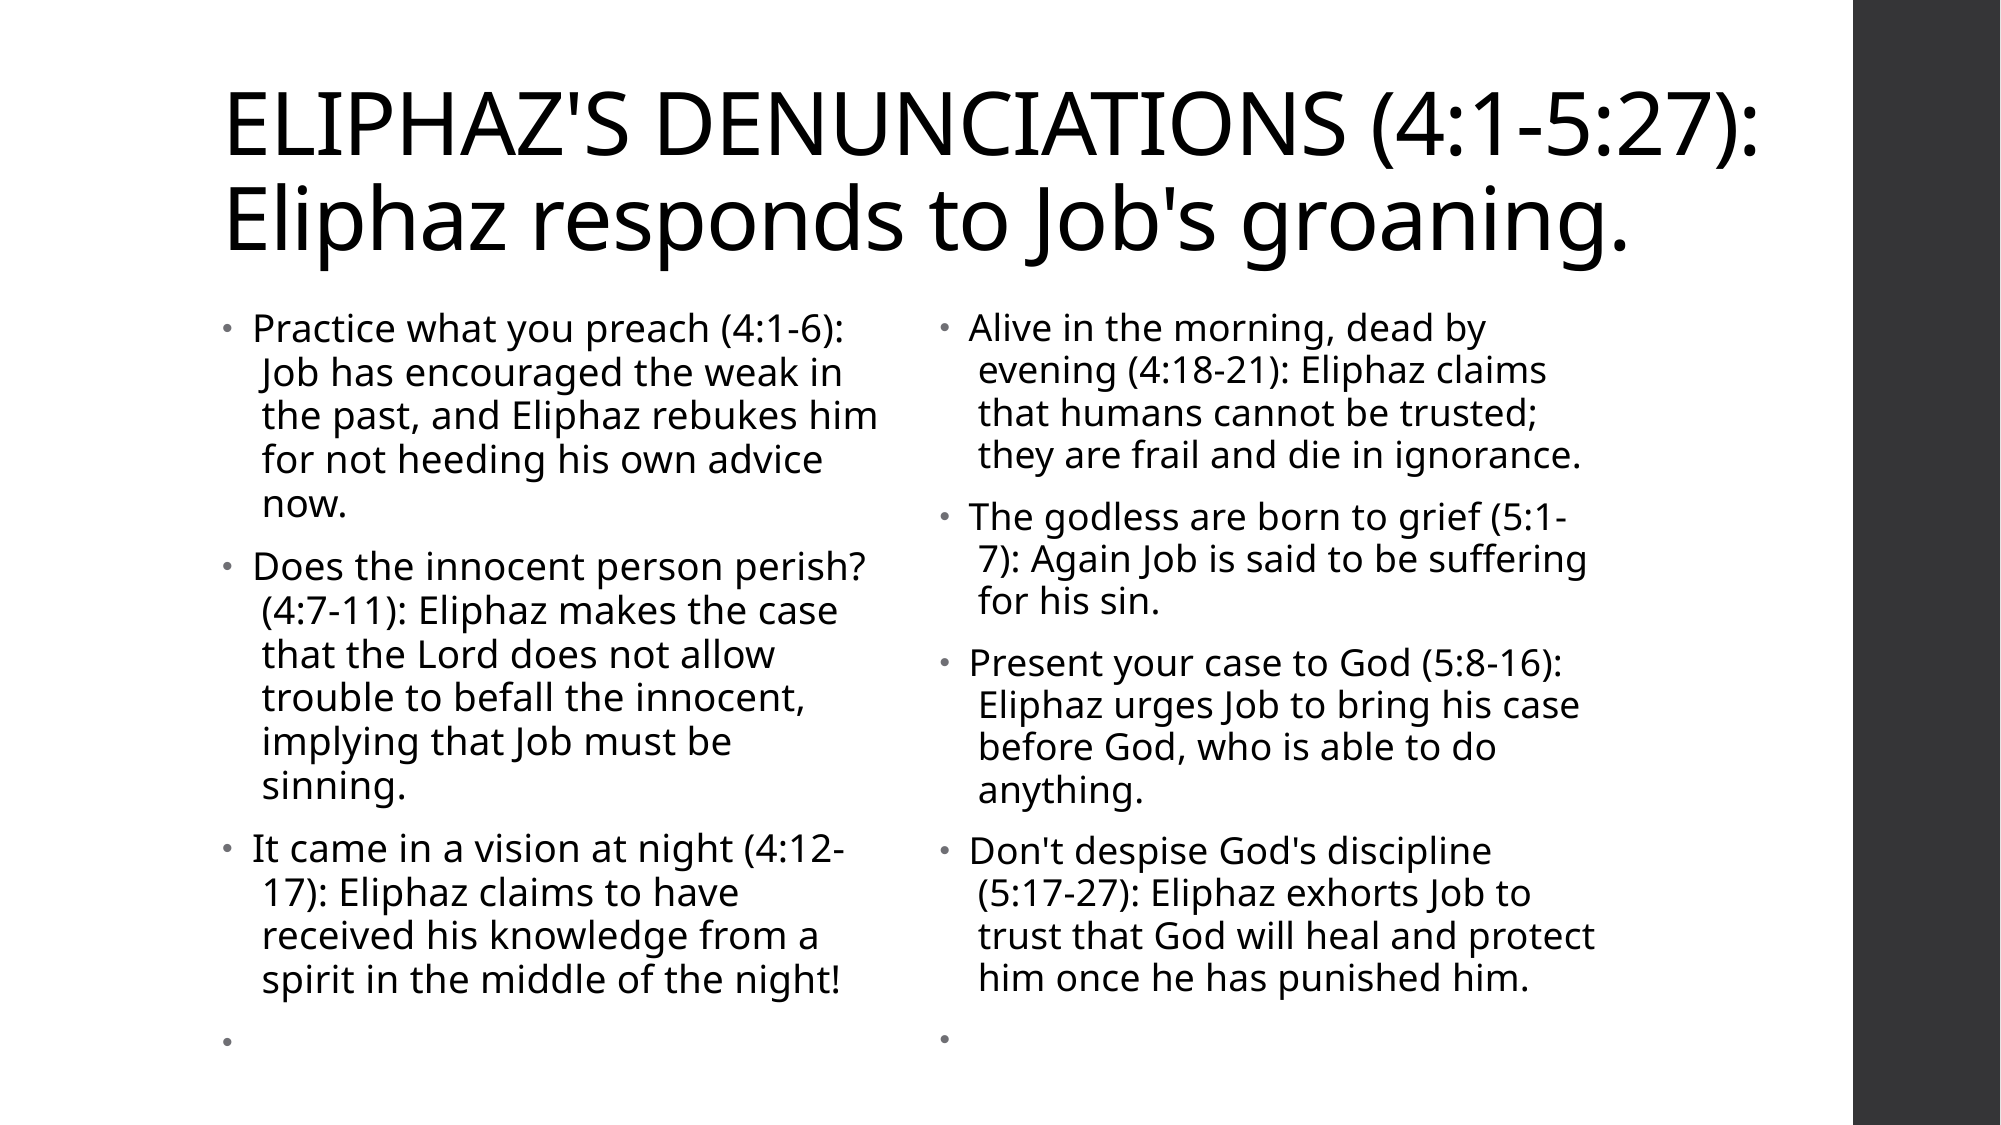

# ELIPHAZ'S DENUNCIATIONS (4:1-5:27): Eliphaz responds to Job's groaning.
 Practice what you preach (4:1-6): Job has encouraged the weak in the past, and Eliphaz rebukes him for not heeding his own advice now.
 Does the innocent person perish? (4:7-11): Eliphaz makes the case that the Lord does not allow trouble to befall the innocent, implying that Job must be sinning.
 It came in a vision at night (4:12-17): Eliphaz claims to have received his knowledge from a spirit in the middle of the night!
 Alive in the morning, dead by evening (4:18-21): Eliphaz claims that humans cannot be trusted; they are frail and die in ignorance.
 The godless are born to grief (5:1-7): Again Job is said to be suffering for his sin.
 Present your case to God (5:8-16): Eliphaz urges Job to bring his case before God, who is able to do anything.
 Don't despise God's discipline (5:17-27): Eliphaz exhorts Job to trust that God will heal and protect him once he has punished him.